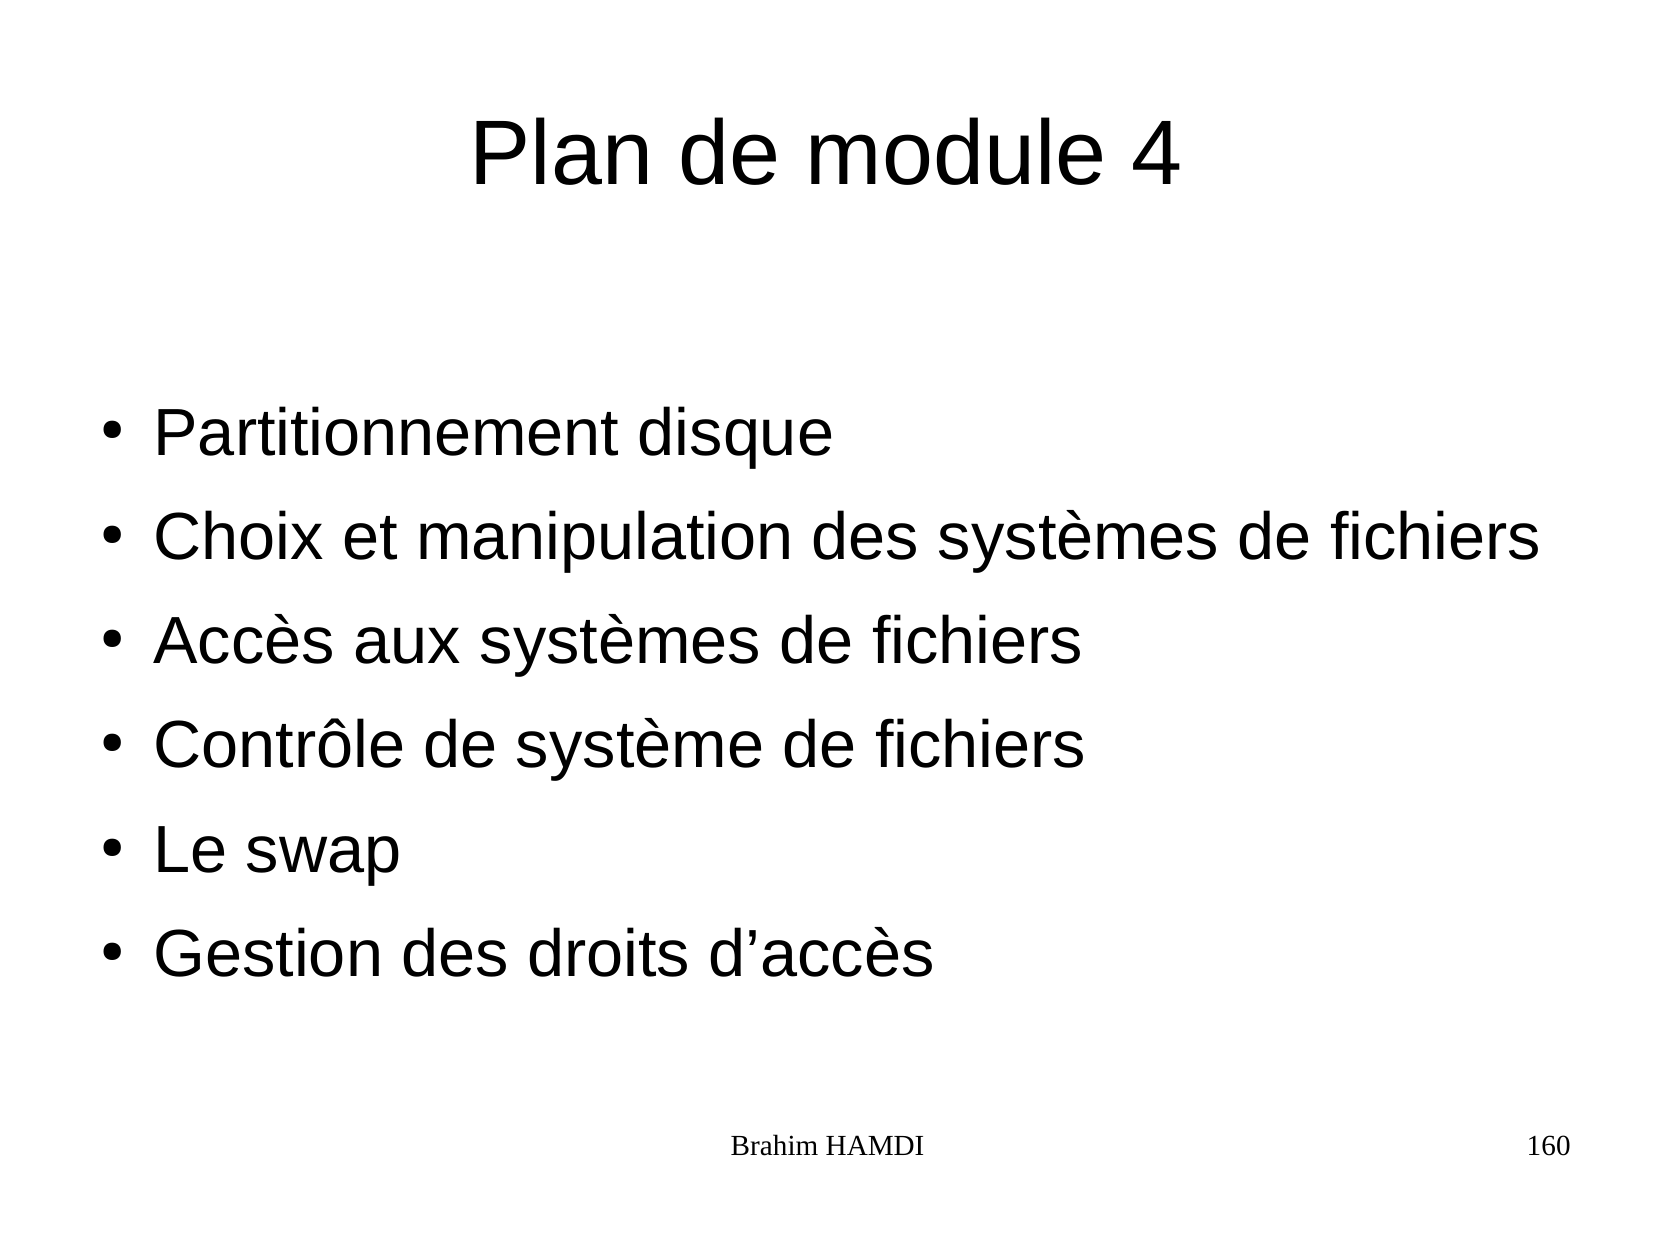

# Plan de module 4
Partitionnement disque
Choix et manipulation des systèmes de fichiers
Accès aux systèmes de fichiers
Contrôle de système de fichiers
Le swap
Gestion des droits d’accès
Brahim HAMDI
160